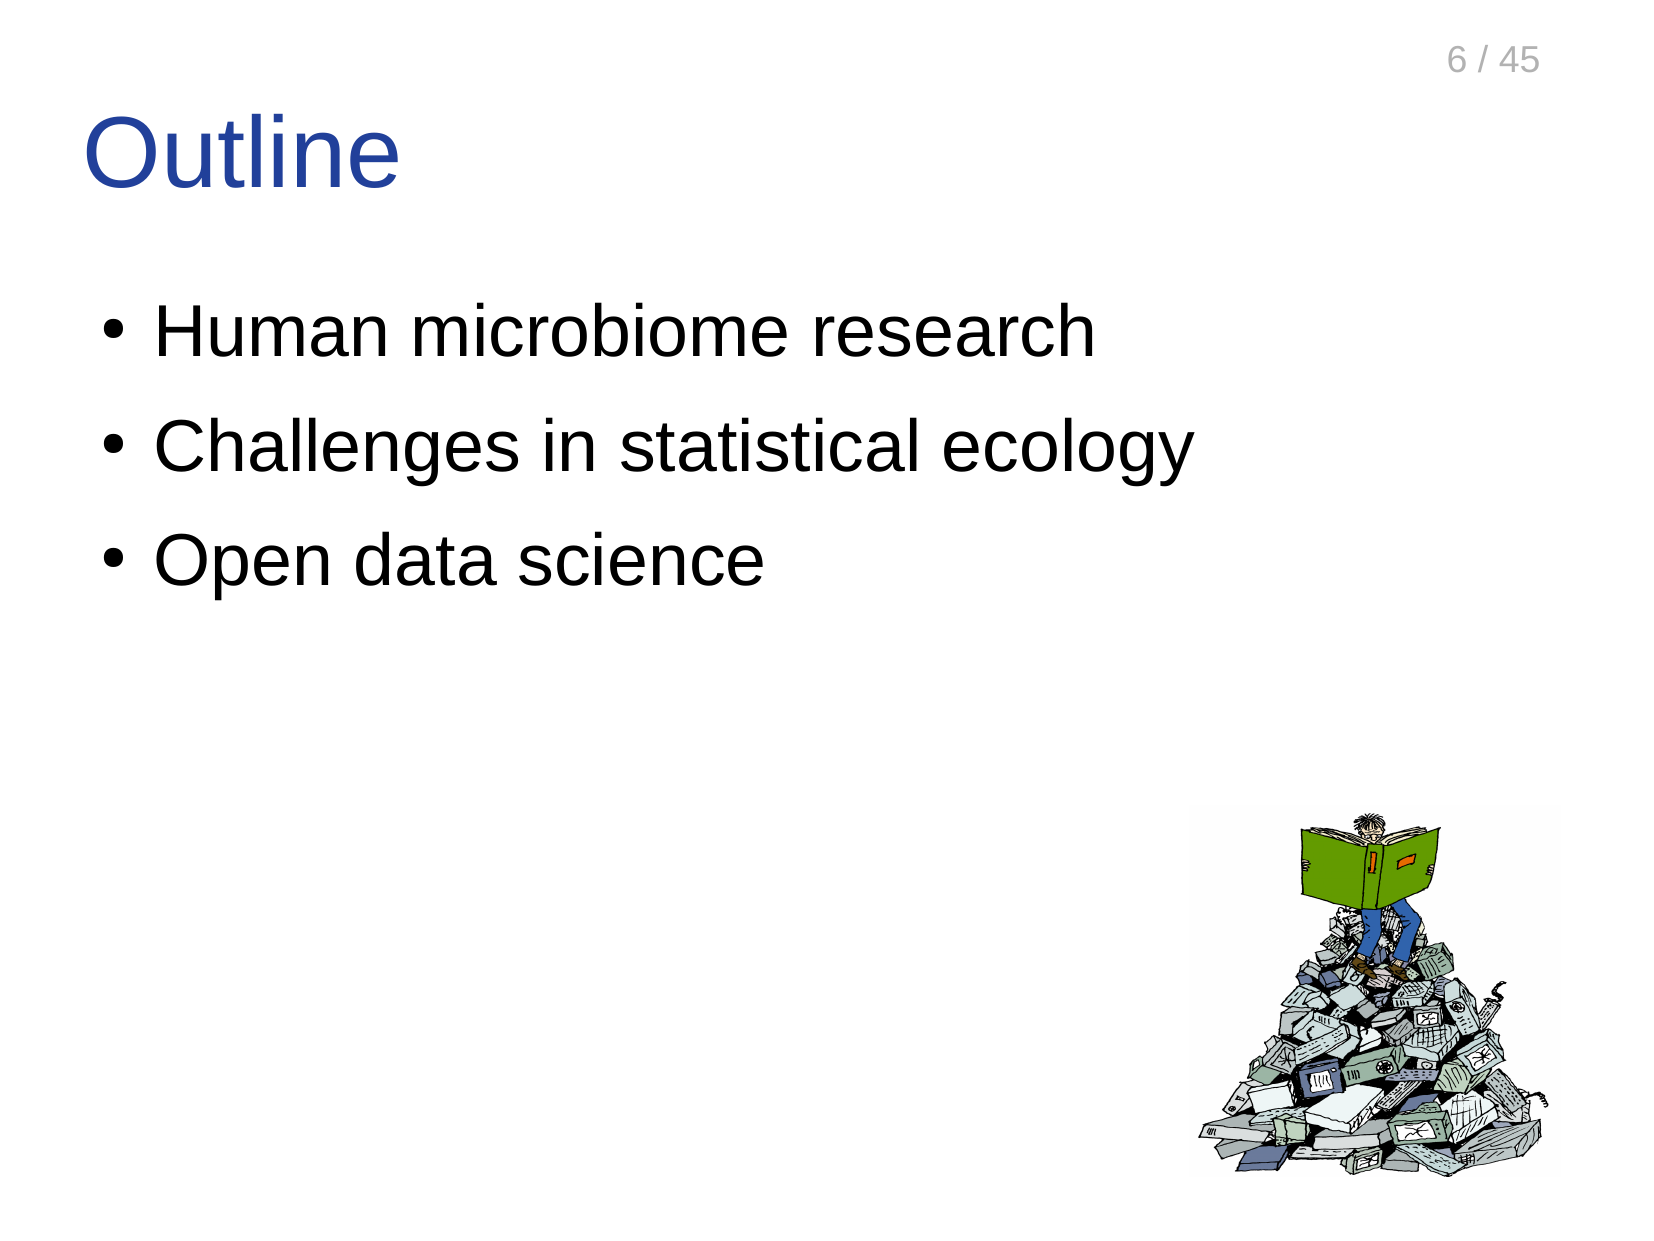

# Outline
Human microbiome research
Challenges in statistical ecology
Open data science